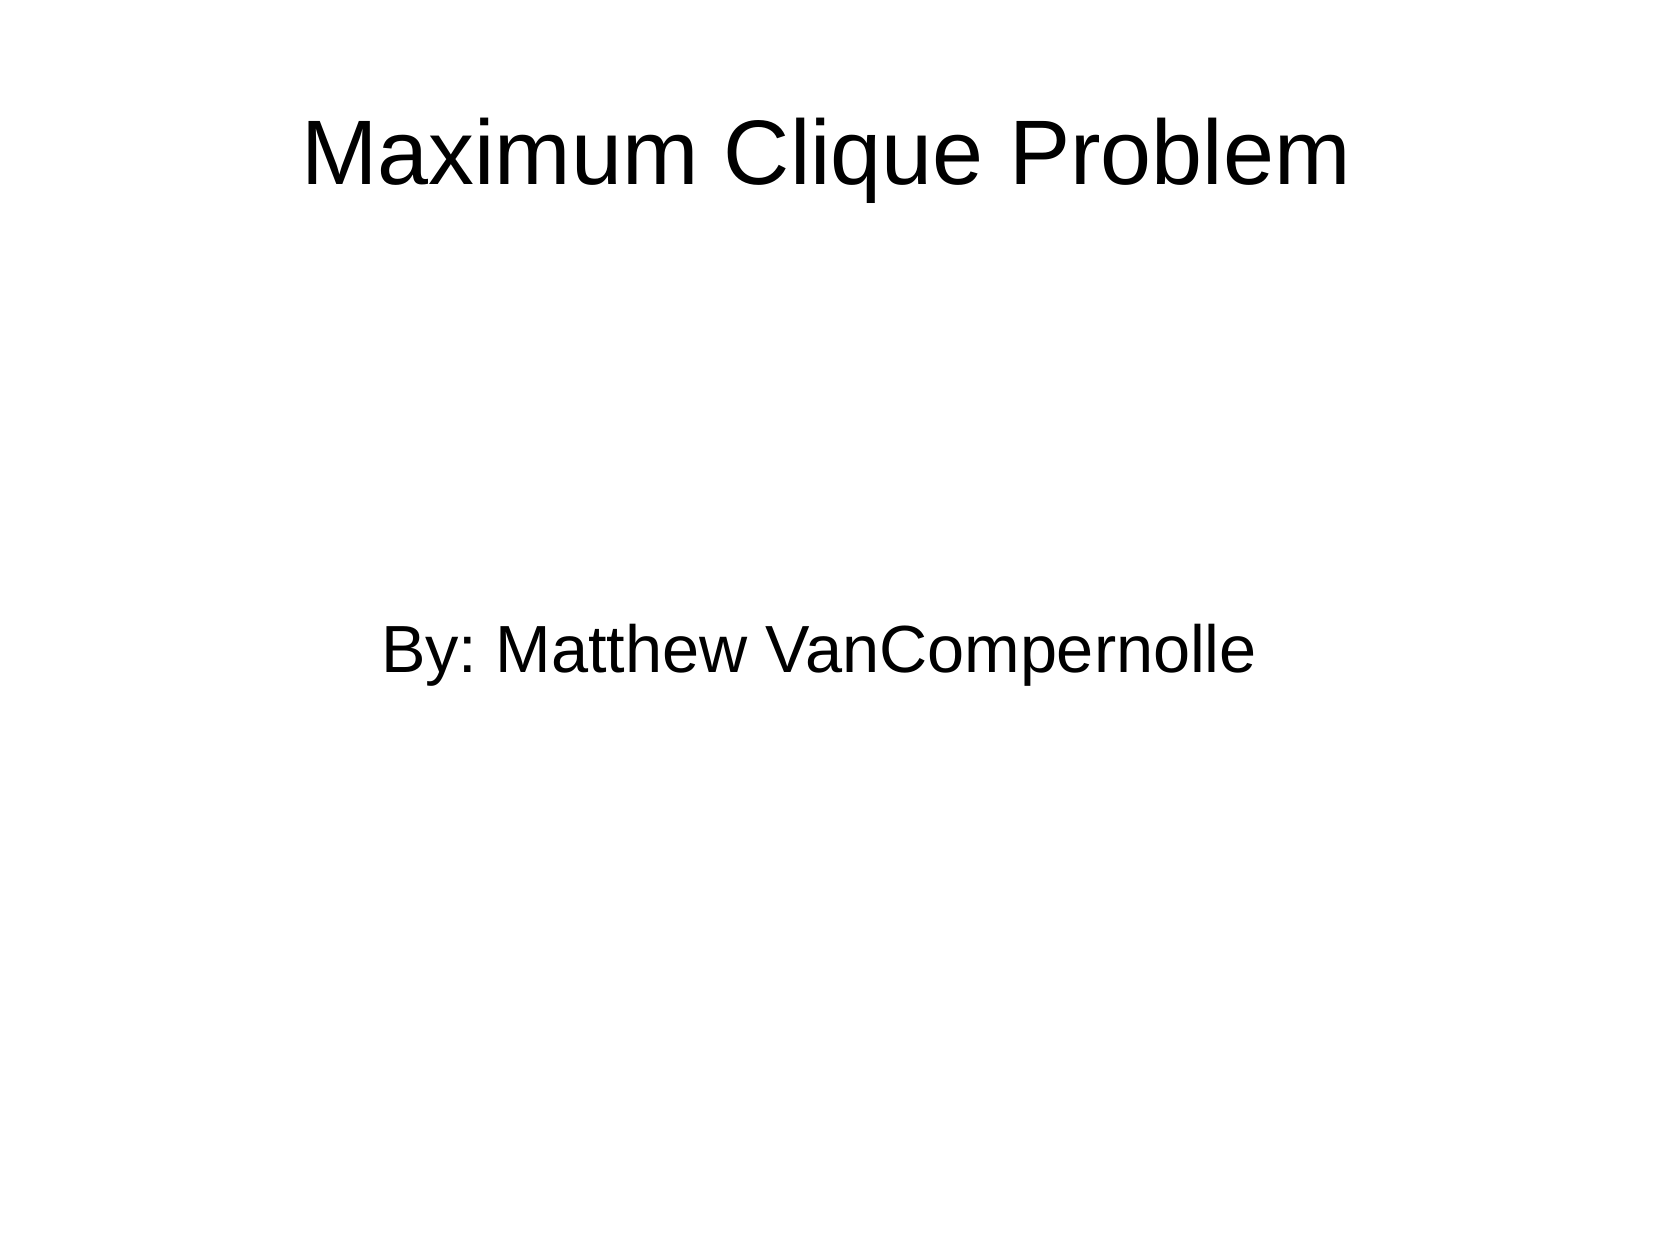

# Maximum Clique Problem
By: Matthew VanCompernolle